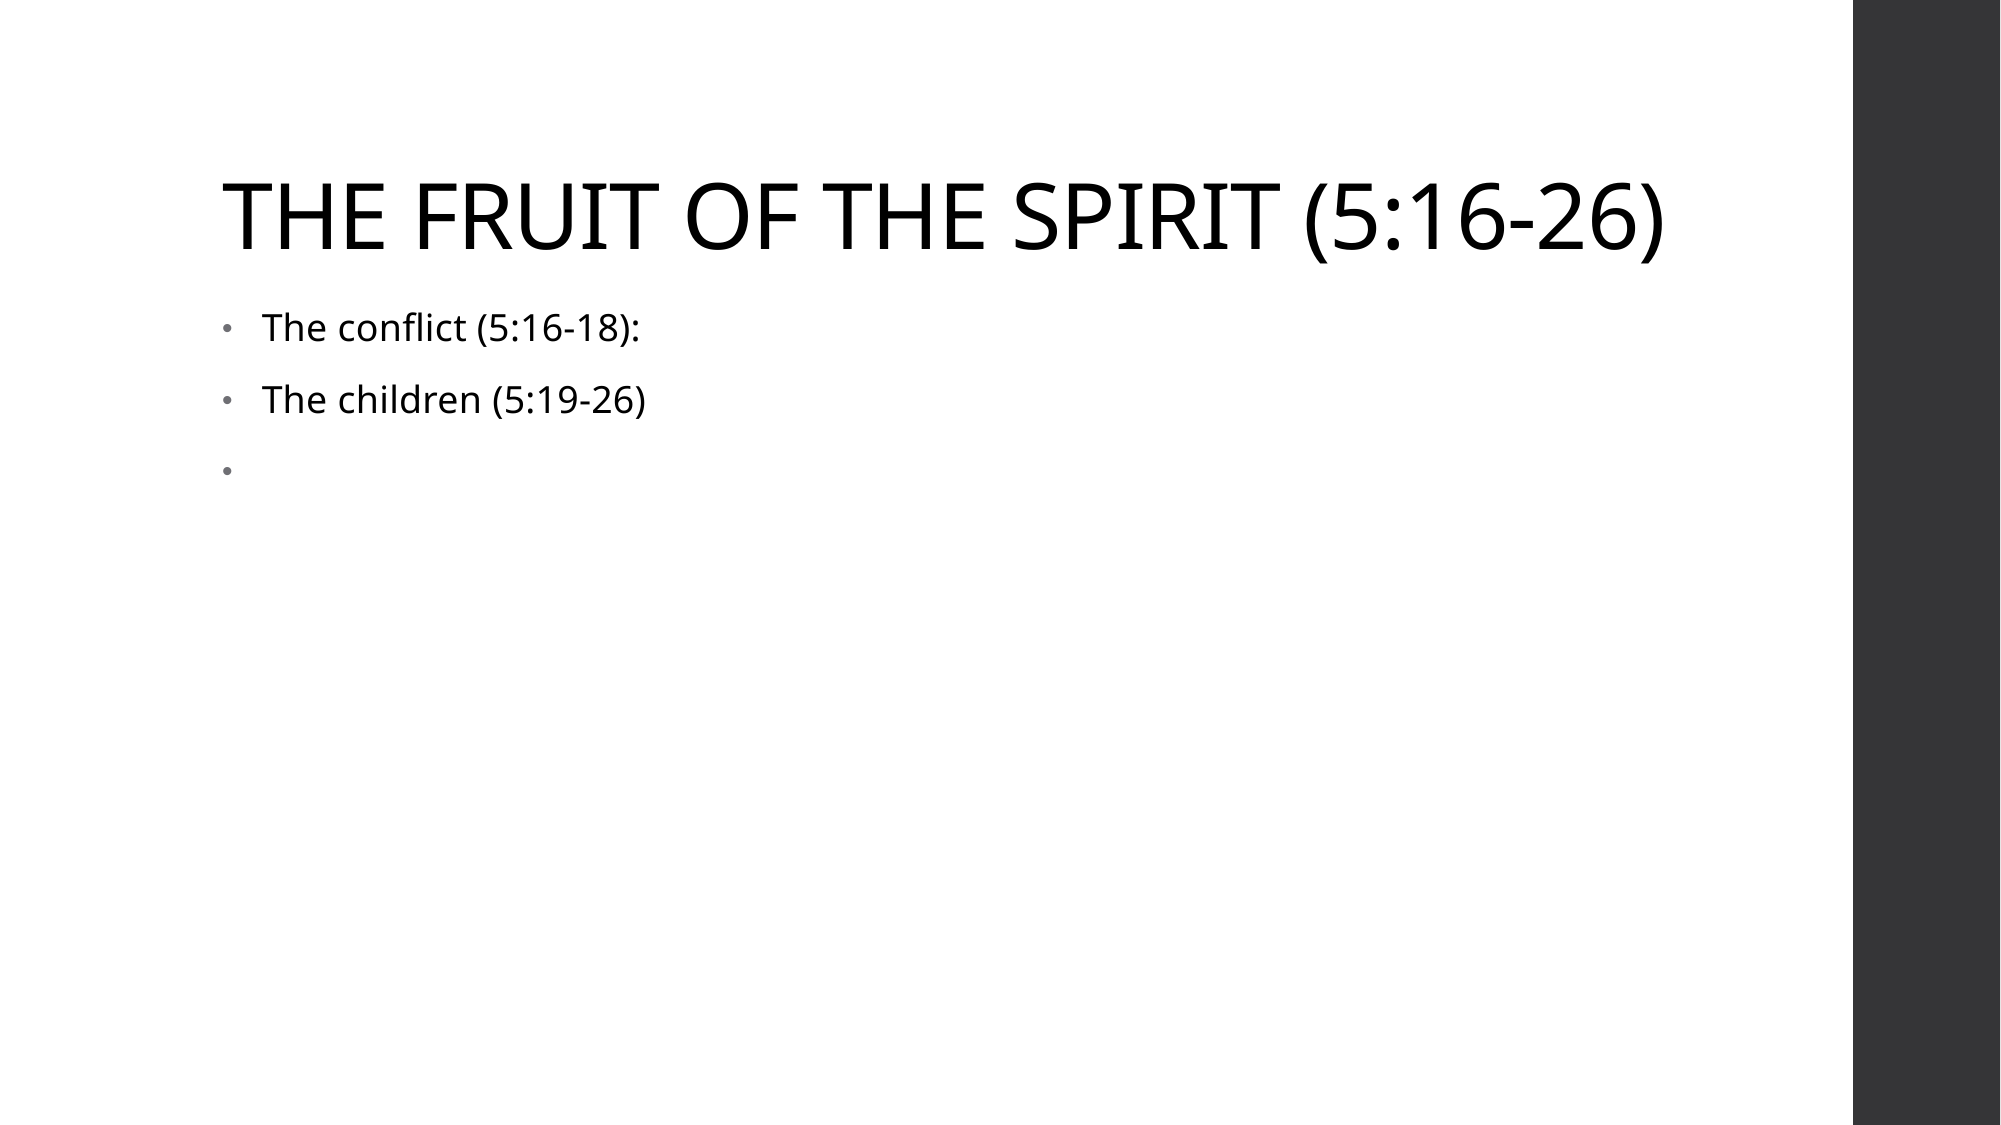

# THE FRUIT OF THE SPIRIT (5:16-26)
 The conflict (5:16-18):
 The children (5:19-26)